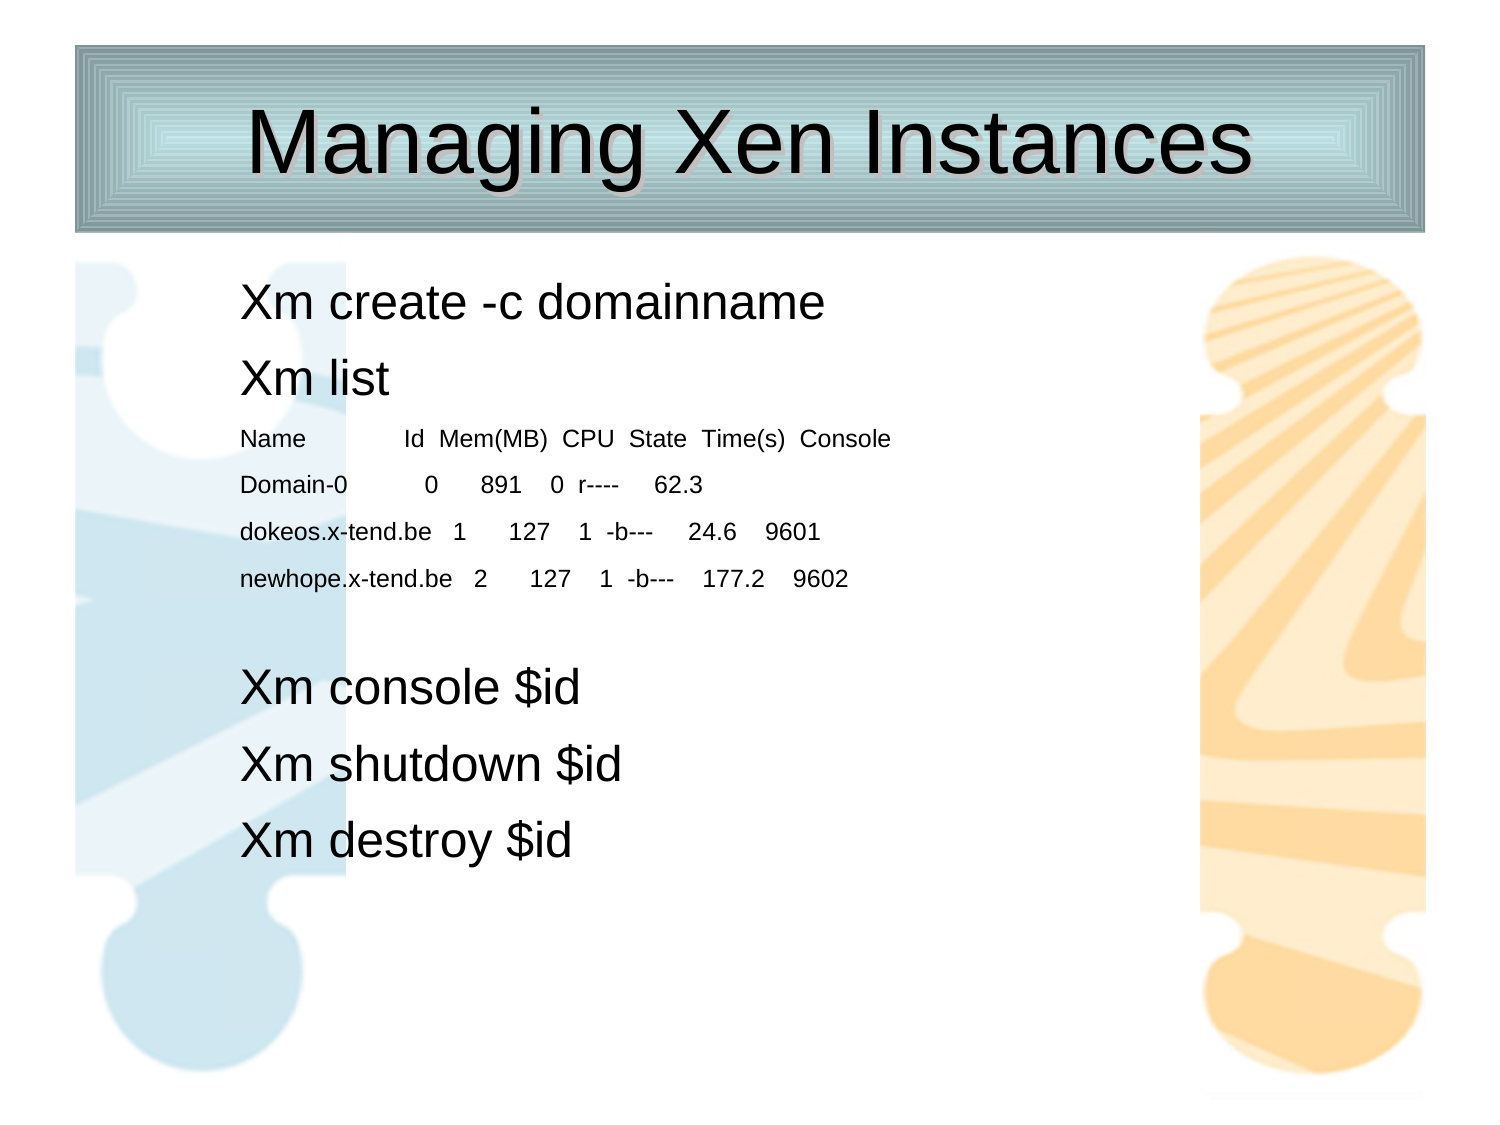

# Managing Xen Instances
Xm create -c domainname
Xm list
Name Id Mem(MB) CPU State Time(s) Console
Domain-0 0 891 0 r---- 62.3
dokeos.x-tend.be 1 127 1 -b--- 24.6 9601
newhope.x-tend.be 2 127 1 -b--- 177.2 9602
Xm console $id
Xm shutdown $id
Xm destroy $id